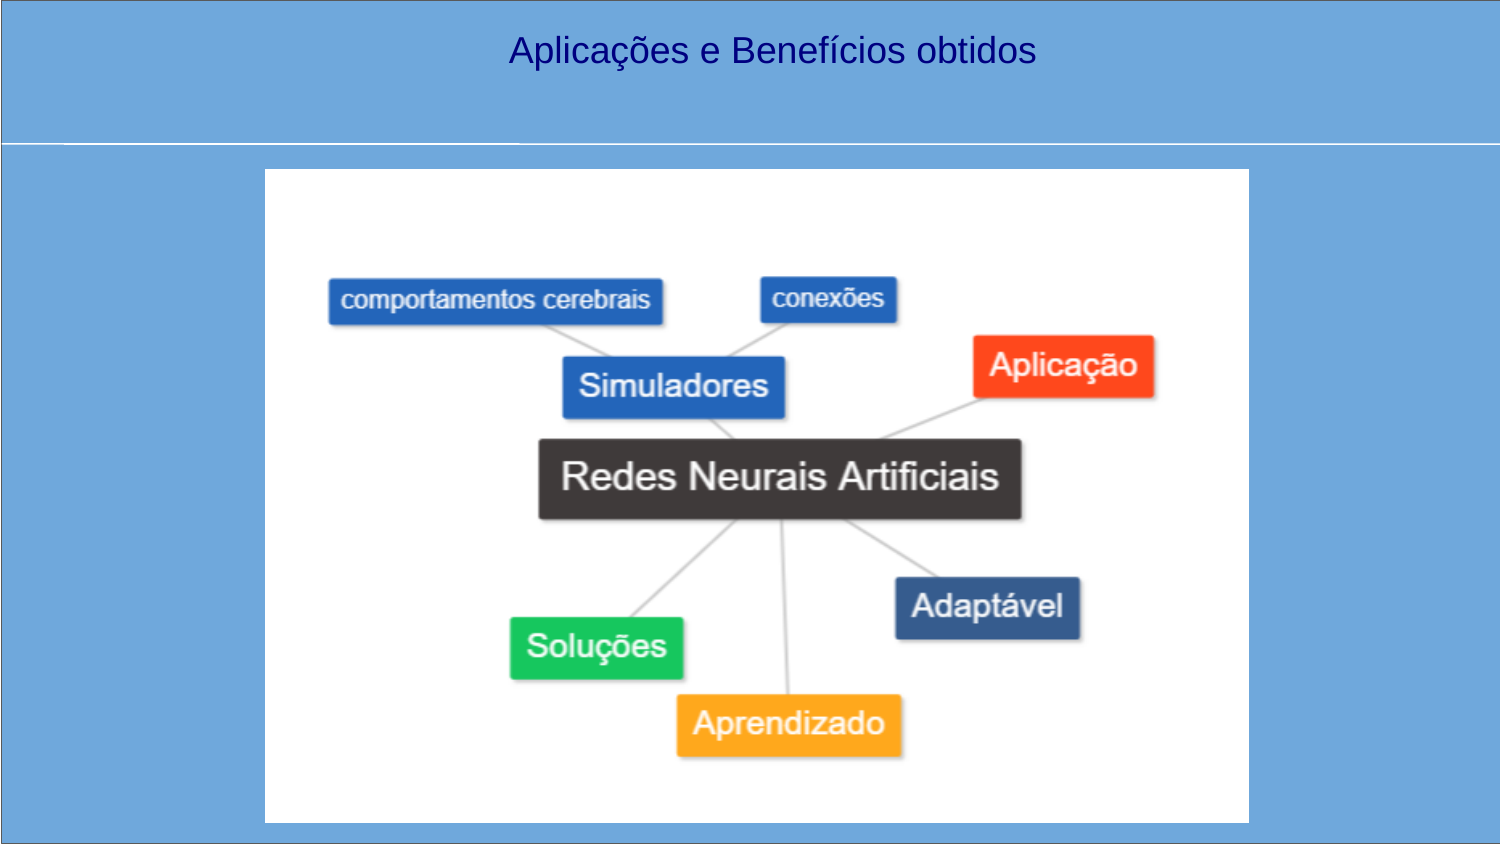

Aplicações e Benefícios obtidos
ORIGEM
Warren McCulloch
Walter Pitts
Como Surgiu a IA
A História da IA